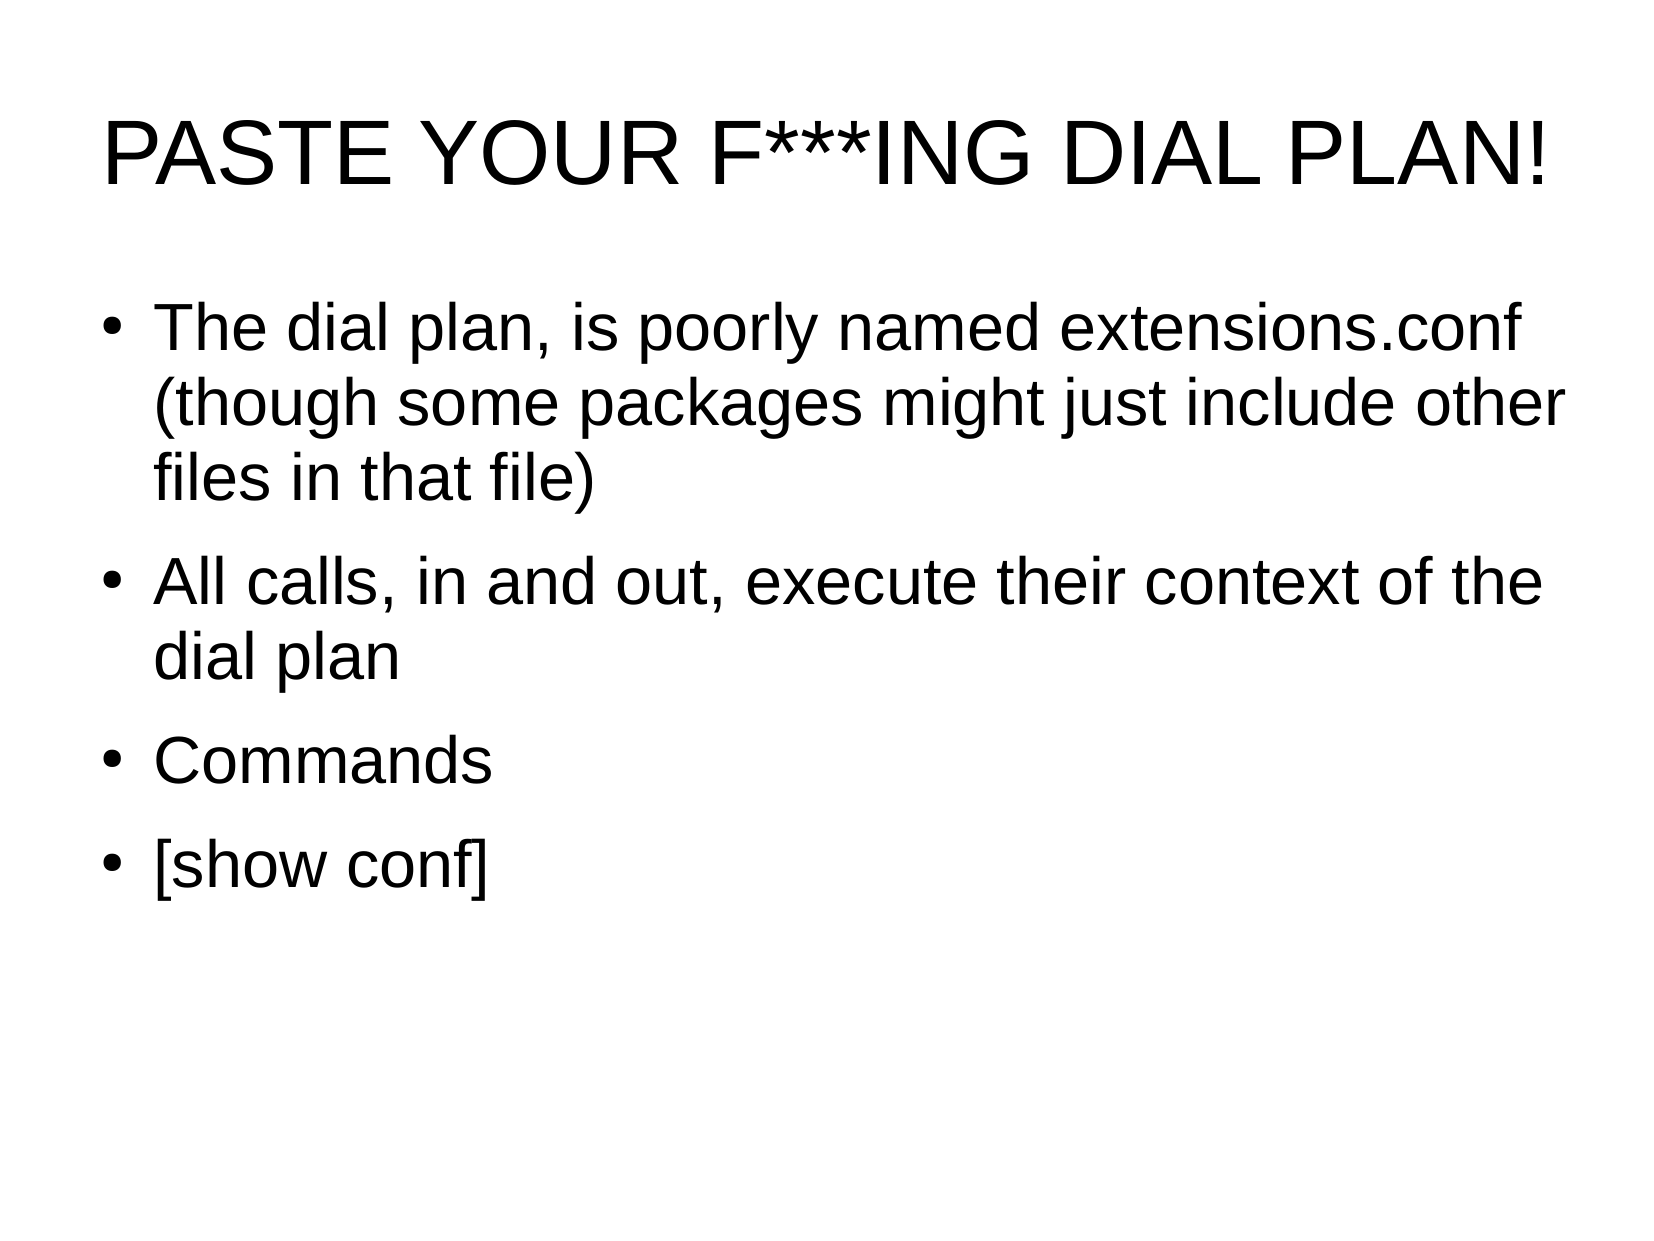

# PASTE YOUR F***ING DIAL PLAN!
The dial plan, is poorly named extensions.conf (though some packages might just include other files in that file)
All calls, in and out, execute their context of the dial plan
Commands
[show conf]